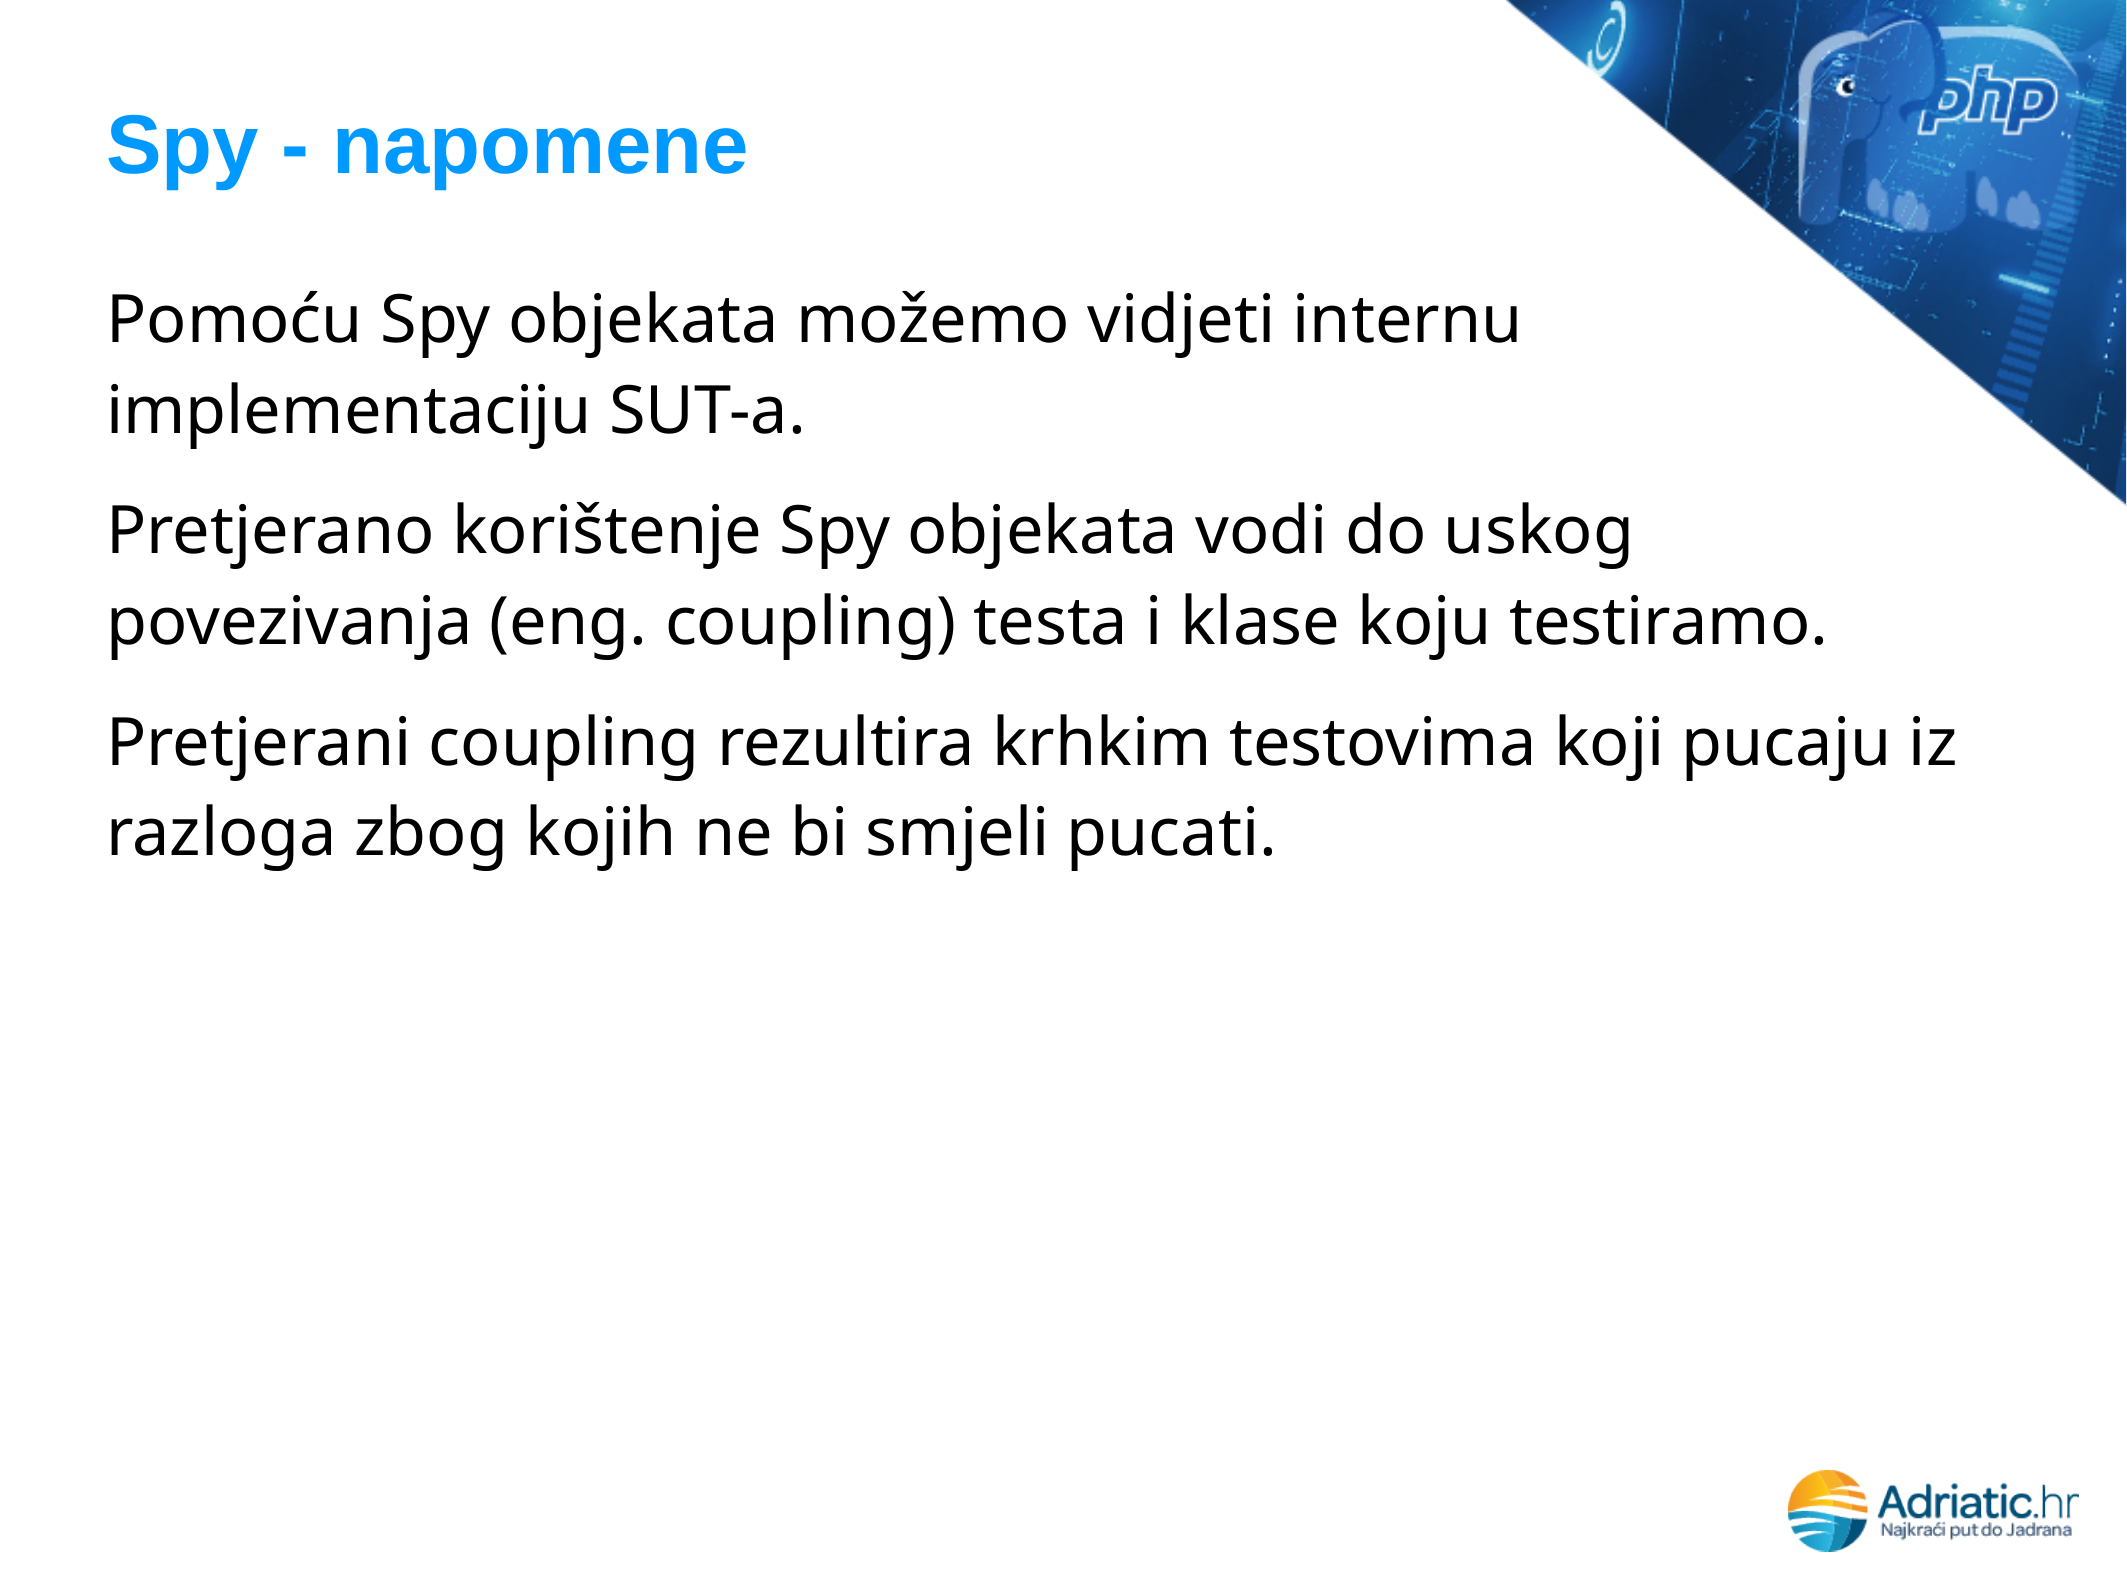

# Spy - napomene
Pomoću Spy objekata možemo vidjeti internu implementaciju SUT-a.
Pretjerano korištenje Spy objekata vodi do uskog povezivanja (eng. coupling) testa i klase koju testiramo.
Pretjerani coupling rezultira krhkim testovima koji pucaju iz razloga zbog kojih ne bi smjeli pucati.